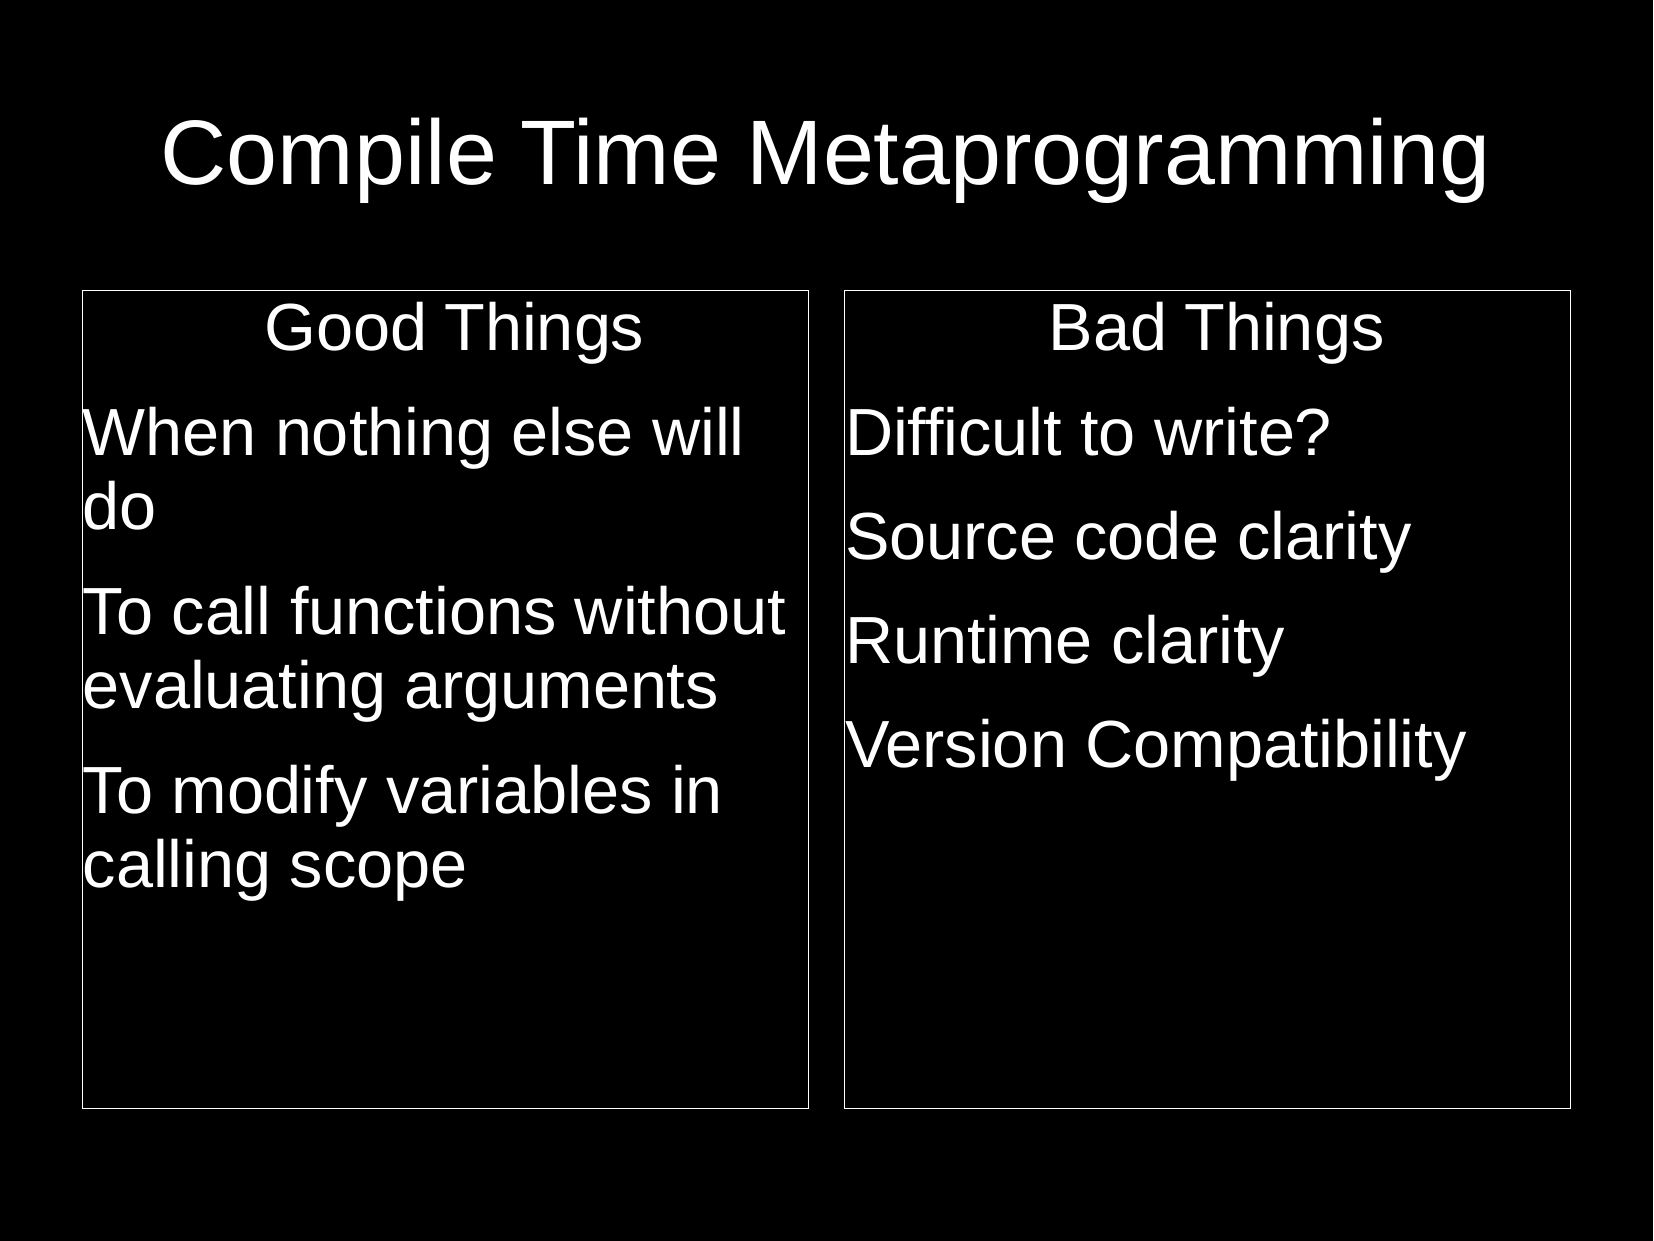

# Compile Time Metaprogramming
Good Things
When nothing else will do
To call functions without evaluating arguments
To modify variables in calling scope
Bad Things
Difficult to write?
Source code clarity
Runtime clarity
Version Compatibility